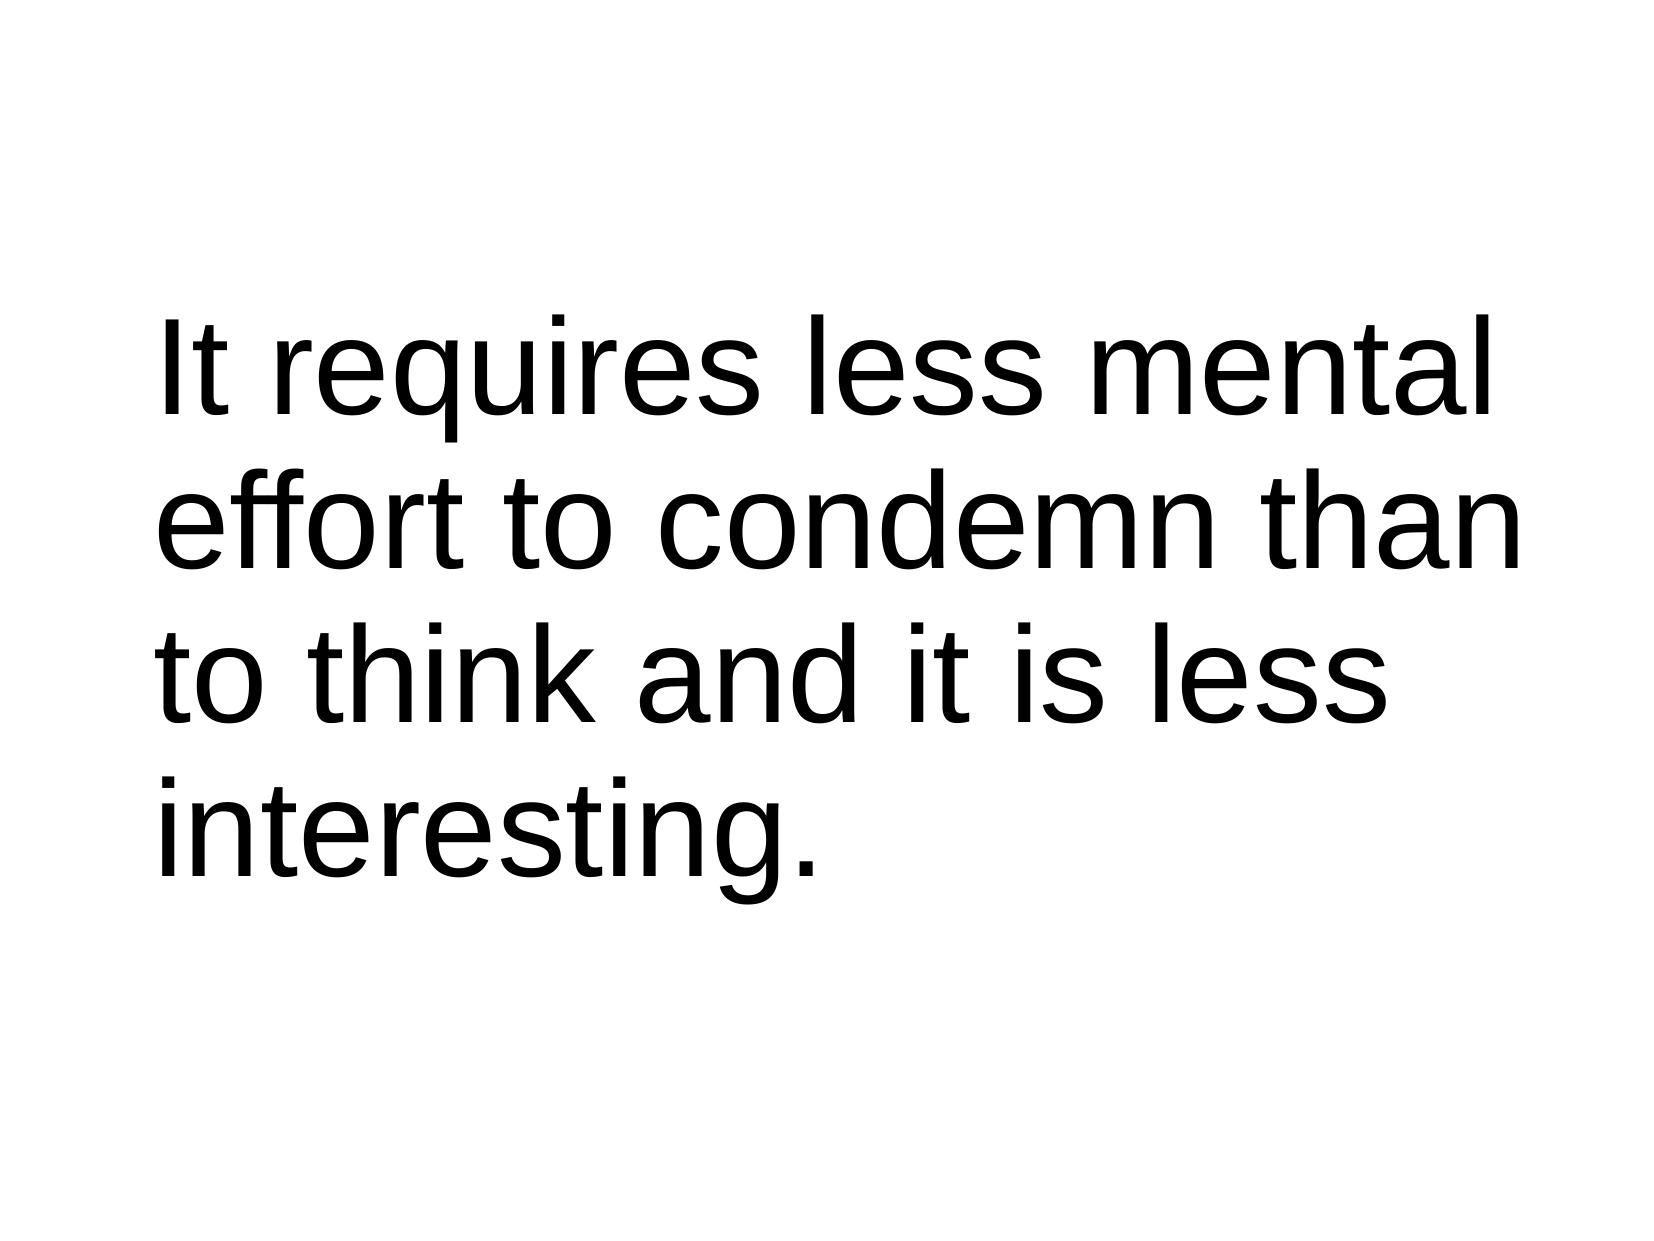

# It requires less mental effort to condemn than to think and it is less interesting.